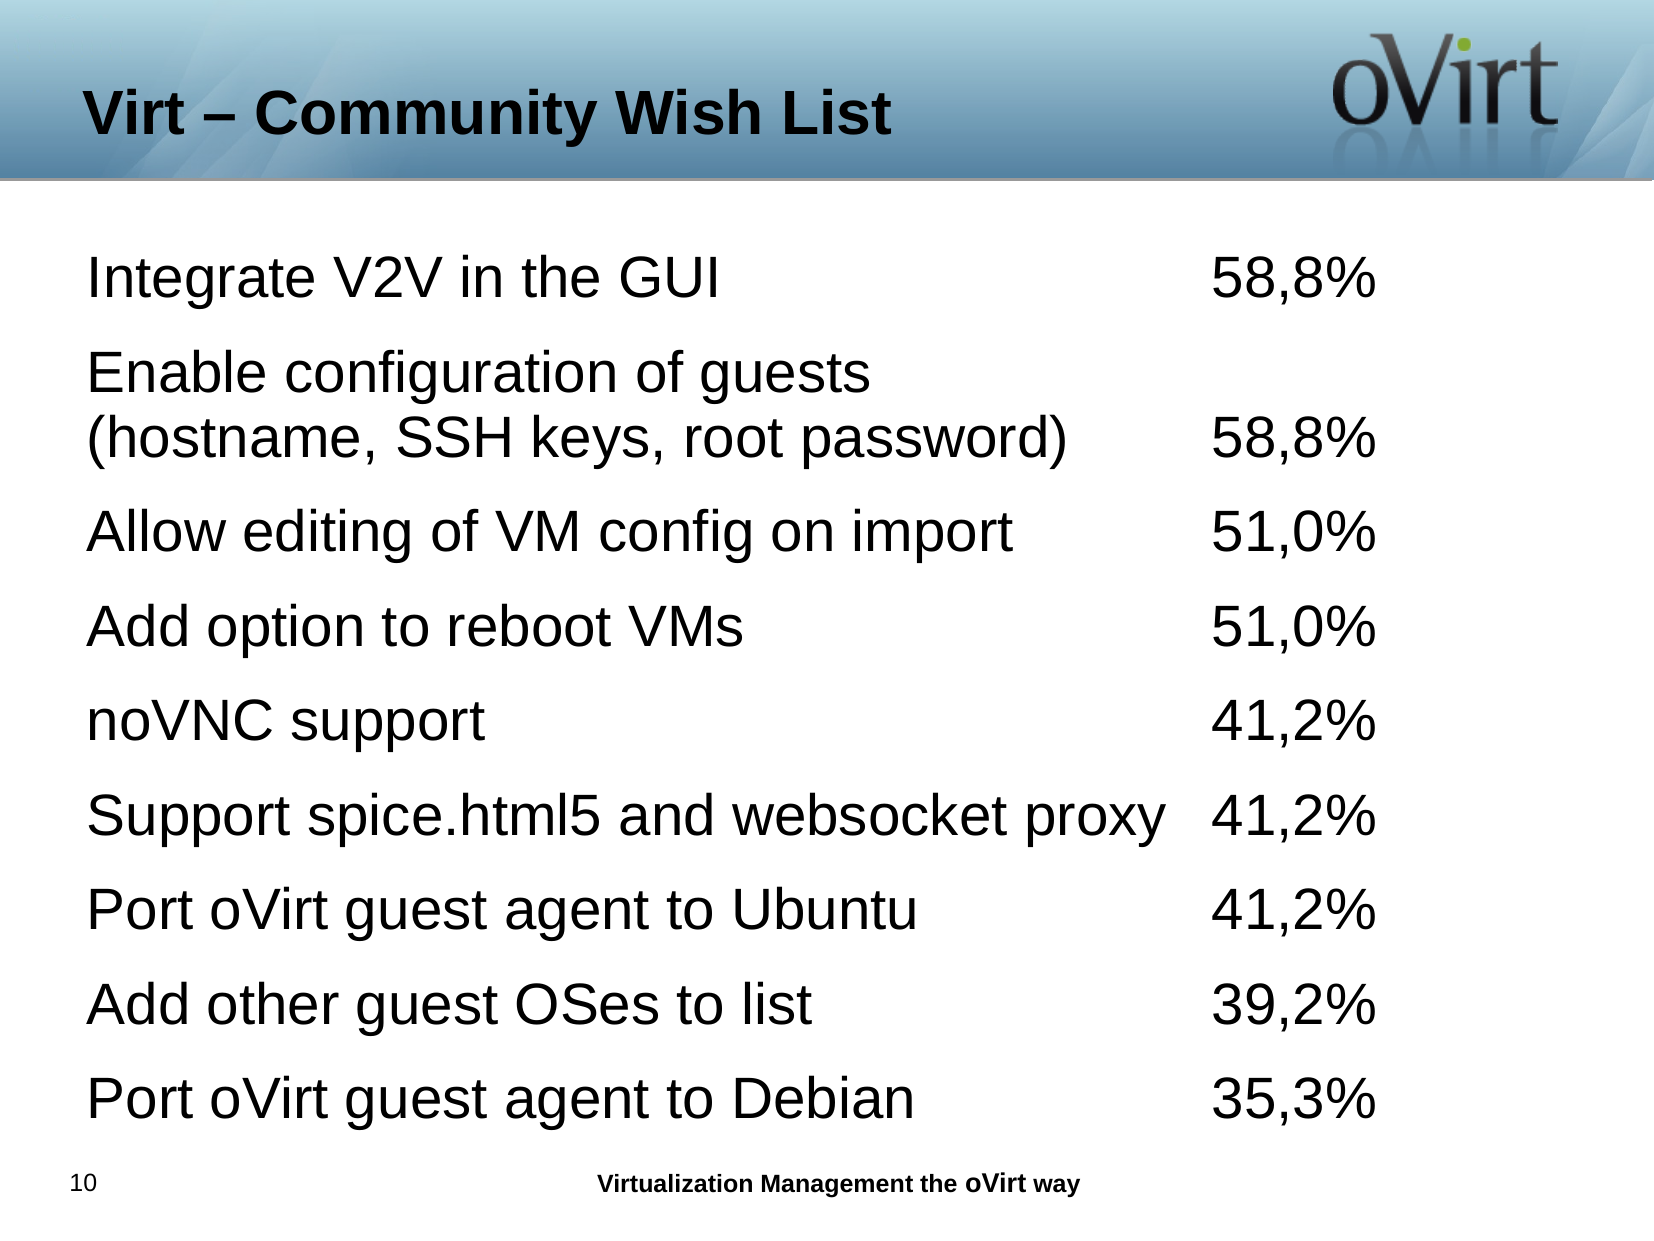

# Virt – Community Wish List
Integrate V2V in the GUI							58,8%
Enable configuration of guests
(hostname, SSH keys, root password) 		58,8%
Allow editing of VM config on import			51,0%
Add option to reboot VMs							51,0%
noVNC support										41,2%
Support spice.html5 and websocket proxy	41,2%
Port oVirt guest agent to Ubuntu				41,2%
Add other guest OSes to list						39,2%
Port oVirt guest agent to Debian				35,3%